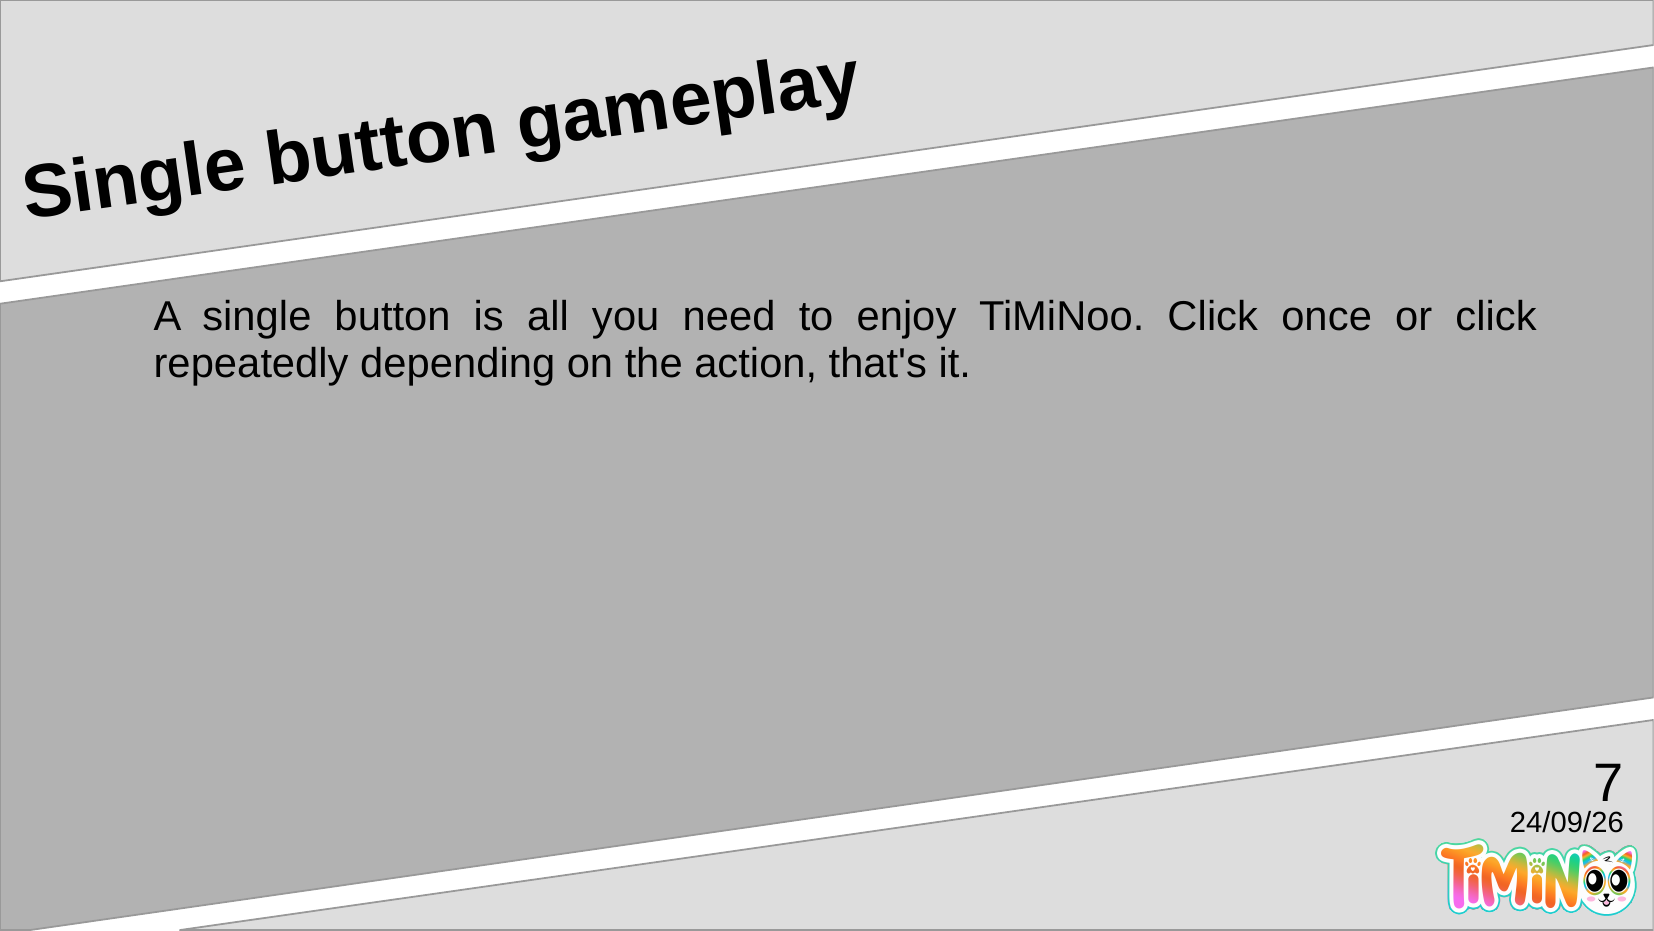

# Single button gameplay
A single button is all you need to enjoy TiMiNoo. Click once or click repeatedly depending on the action, that's it.
7